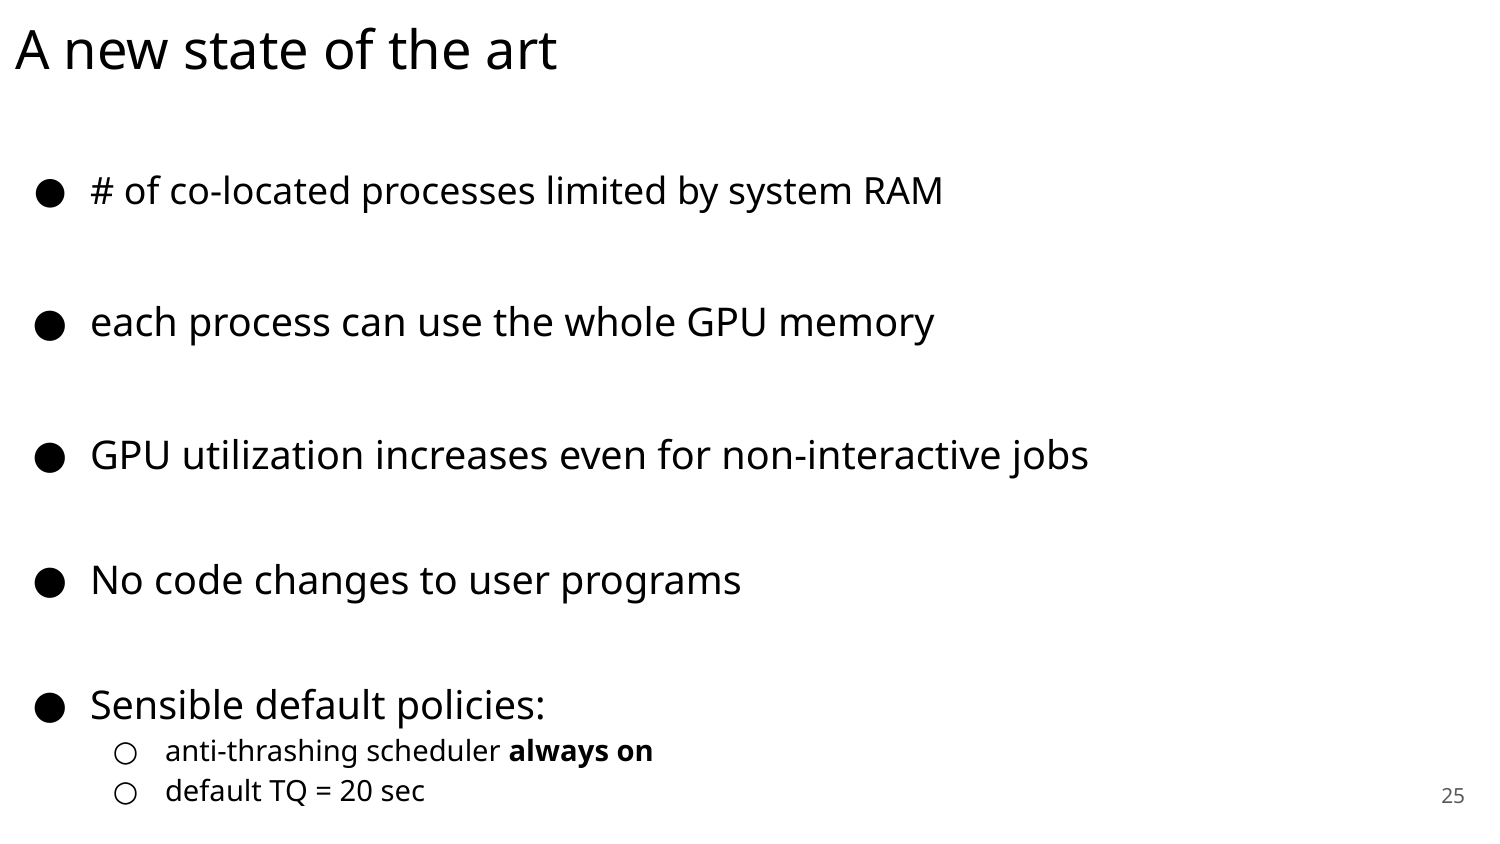

A new state of the art
# of co-located processes limited by system RAM
each process can use the whole GPU memory
GPU utilization increases even for non-interactive jobs
No code changes to user programs
Sensible default policies:
anti-thrashing scheduler always on
default TQ = 20 sec